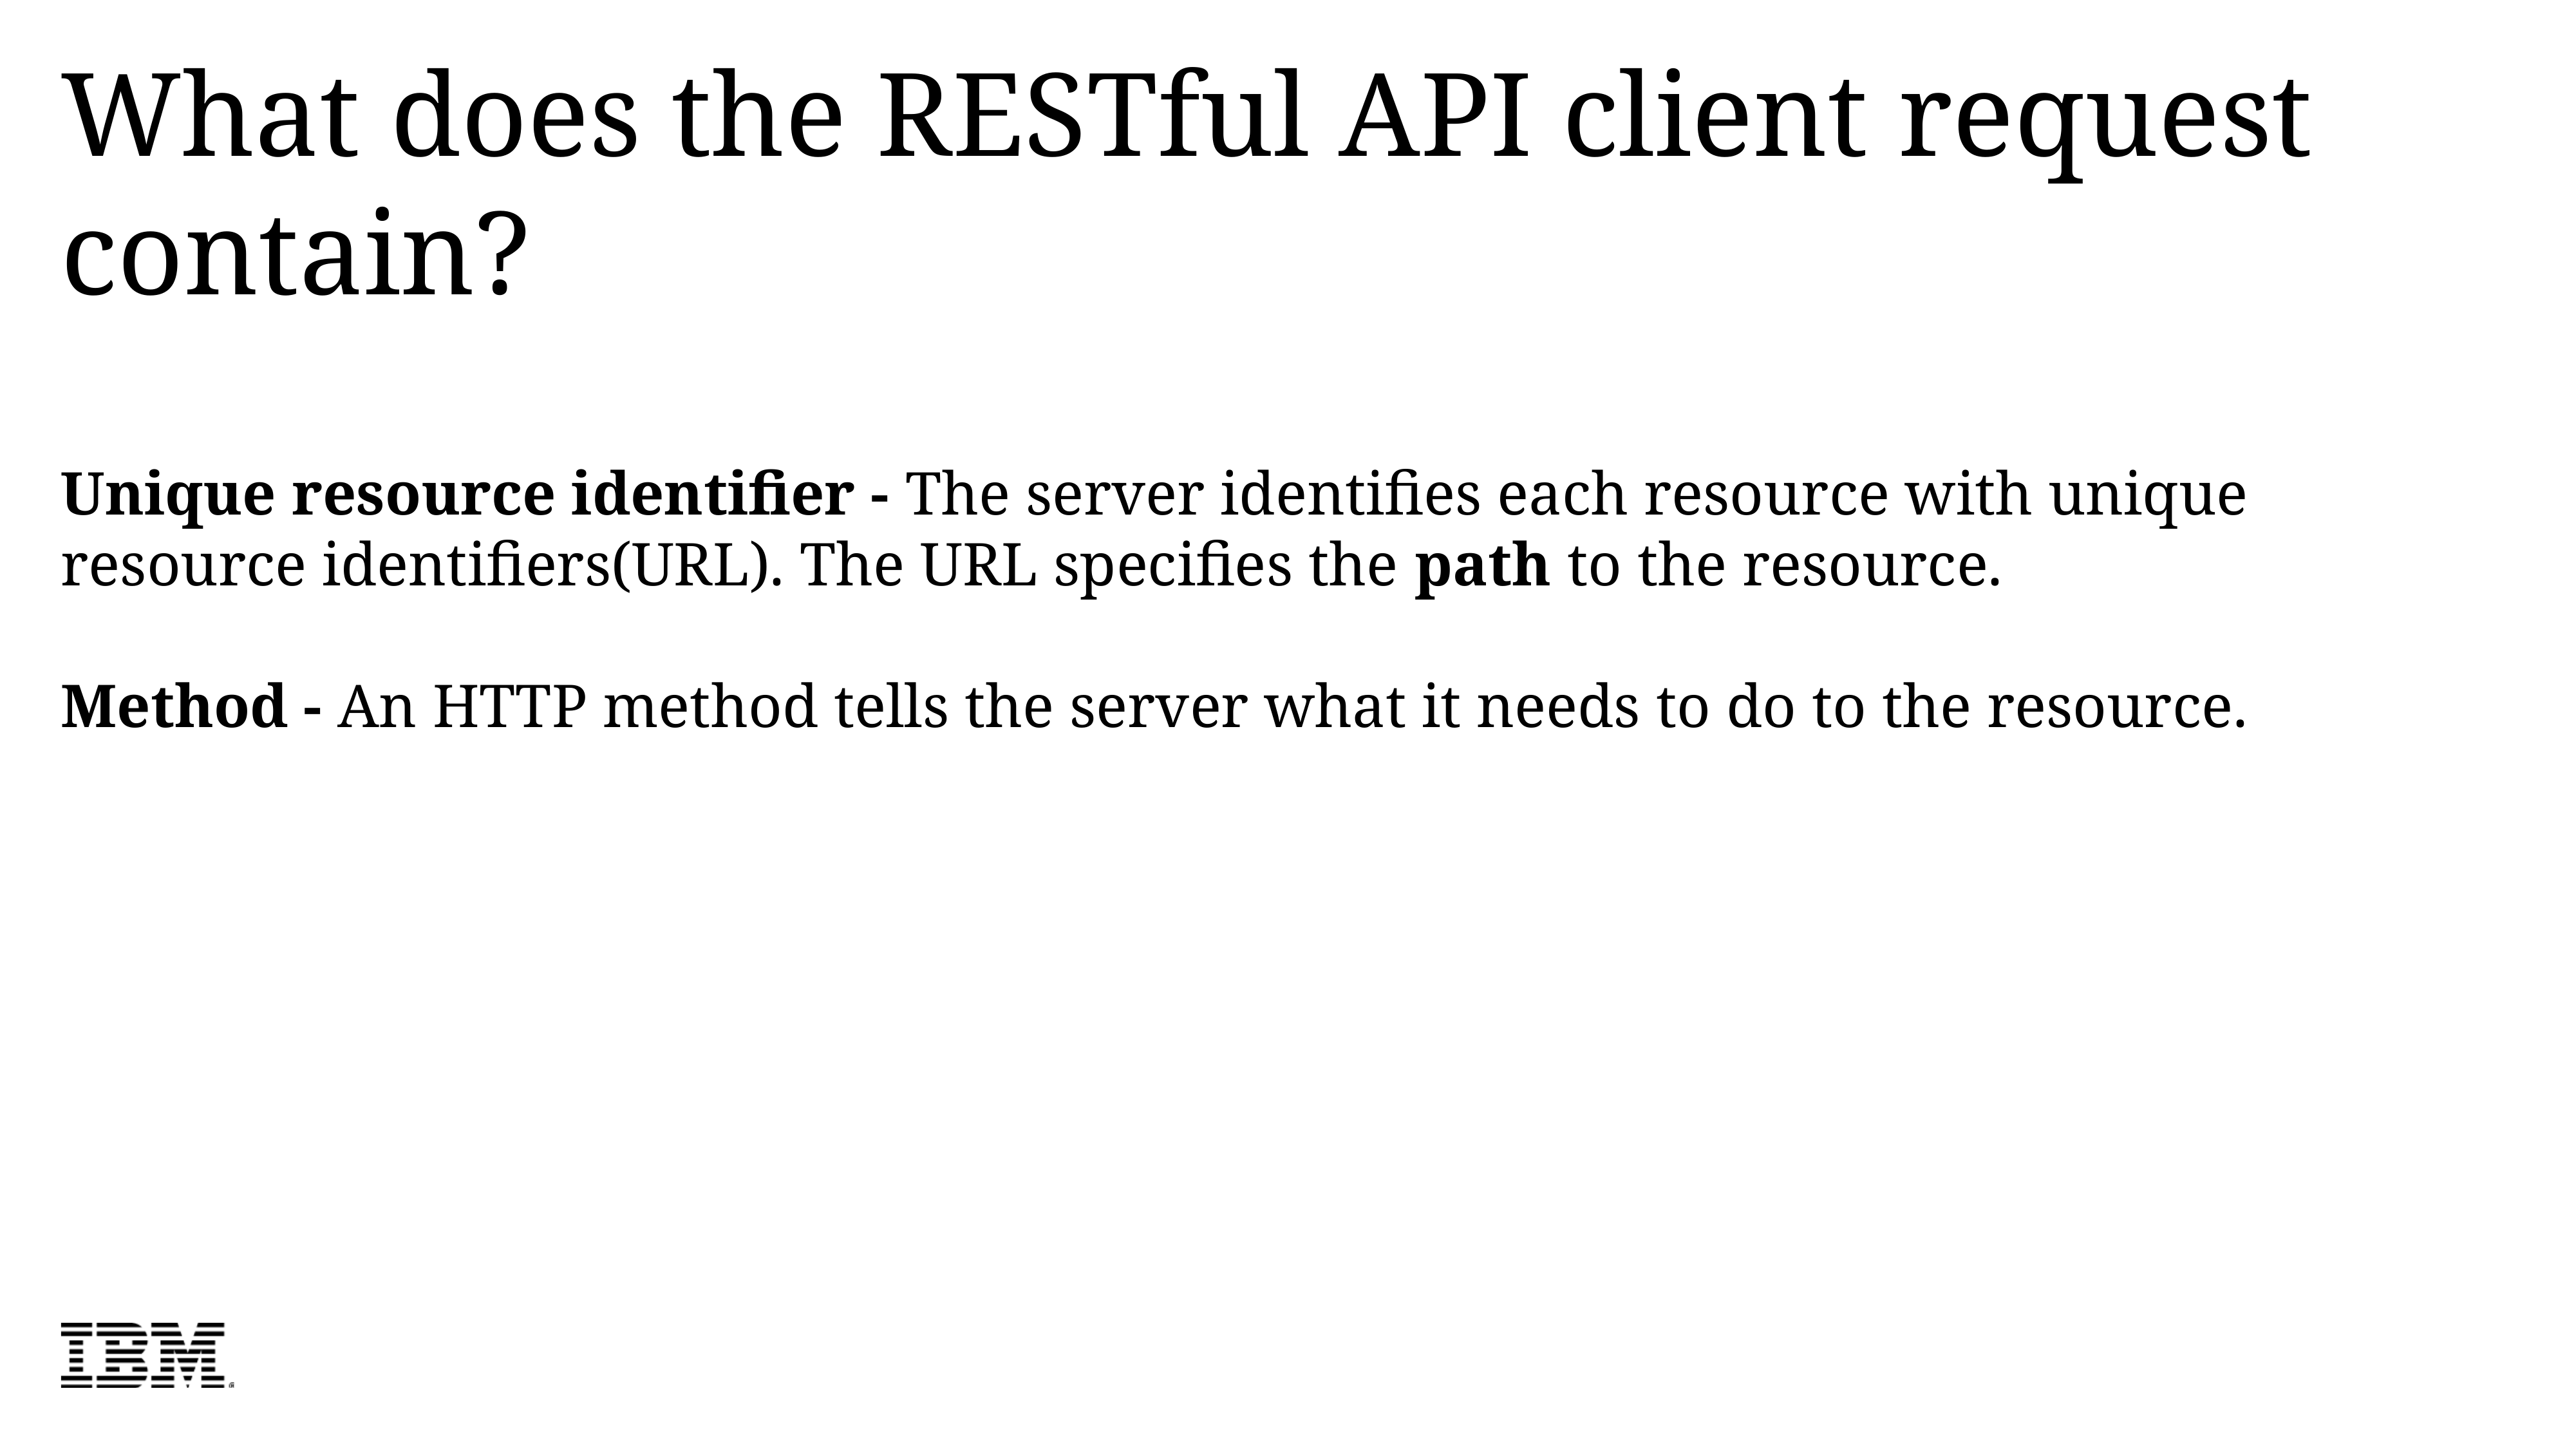

# What does the RESTful API client request contain? Unique resource identifier - The server identifies each resource with unique resource identifiers(URL). The URL specifies the path to the resource. Method - An HTTP method tells the server what it needs to do to the resource.